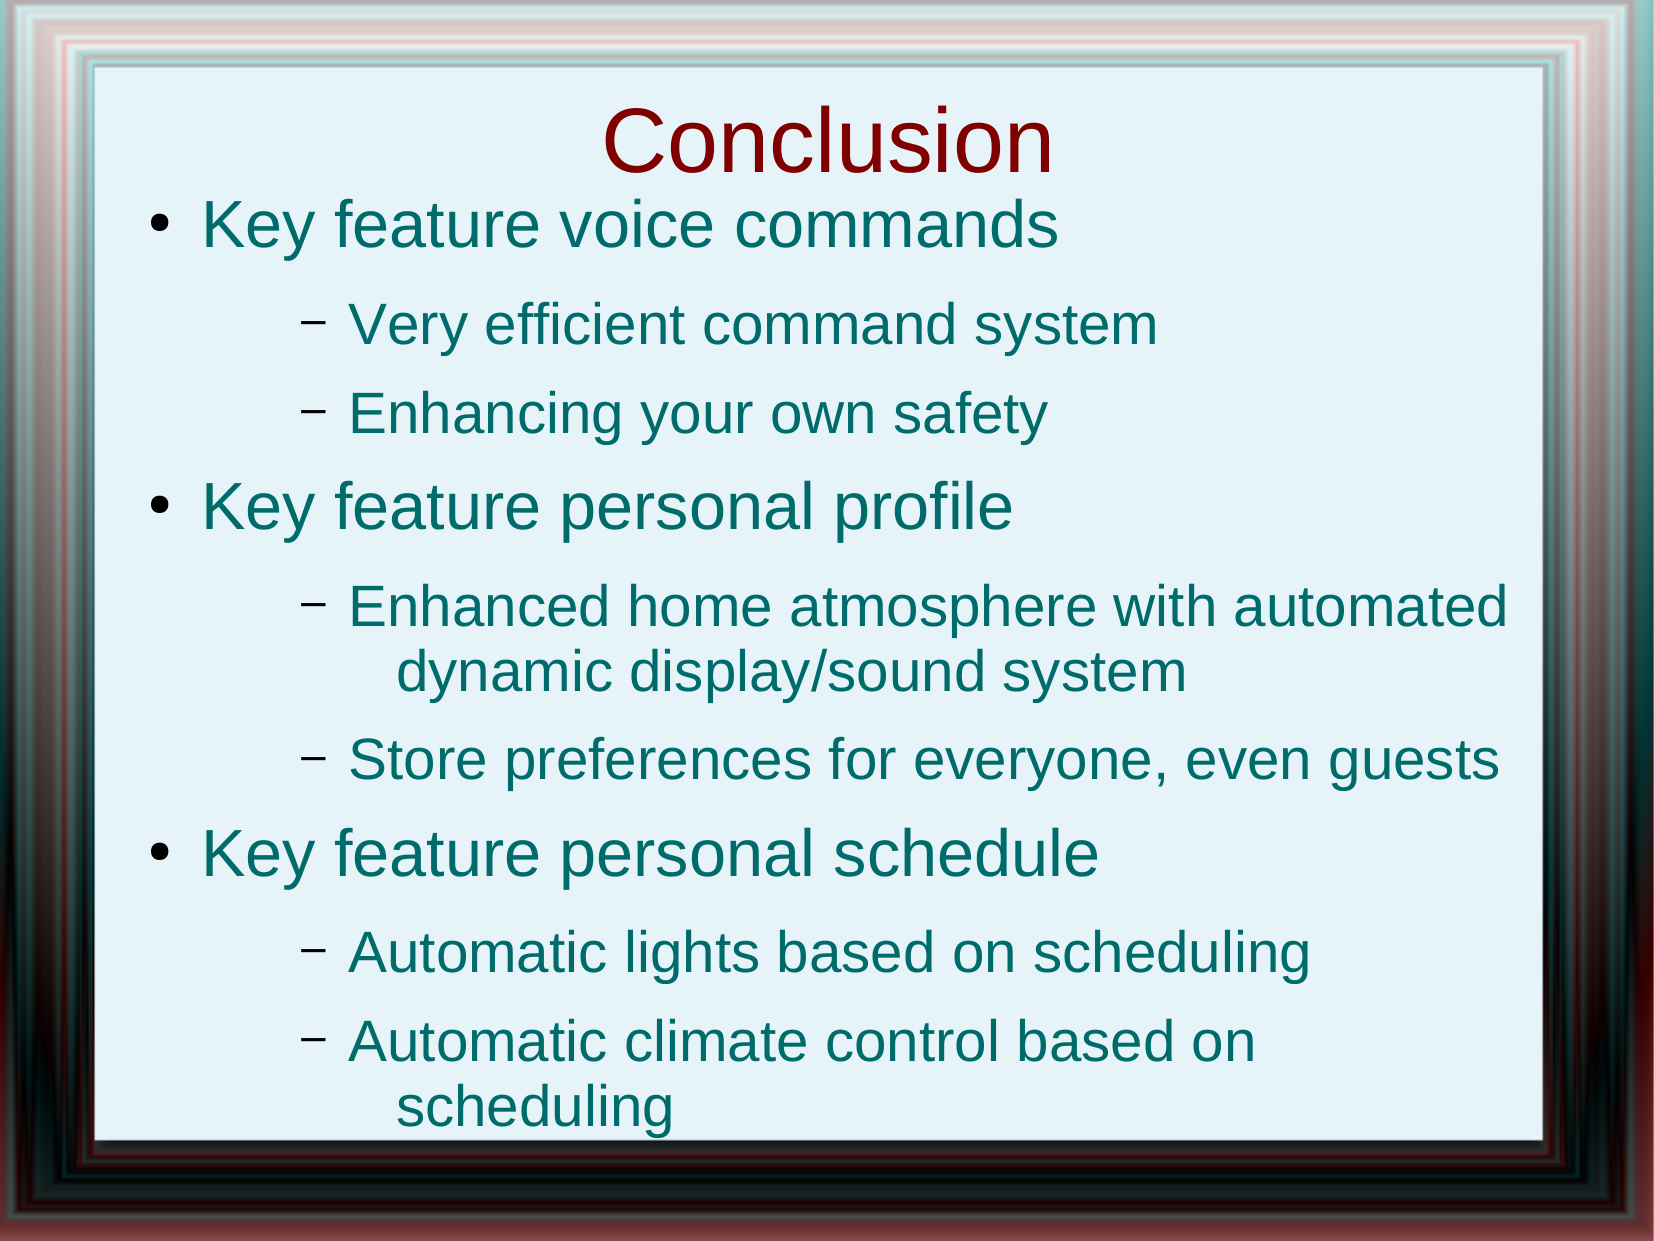

# Conclusion
Key feature voice commands
Very efficient command system
Enhancing your own safety
Key feature personal profile
Enhanced home atmosphere with automated dynamic display/sound system
Store preferences for everyone, even guests
Key feature personal schedule
Automatic lights based on scheduling
Automatic climate control based on scheduling